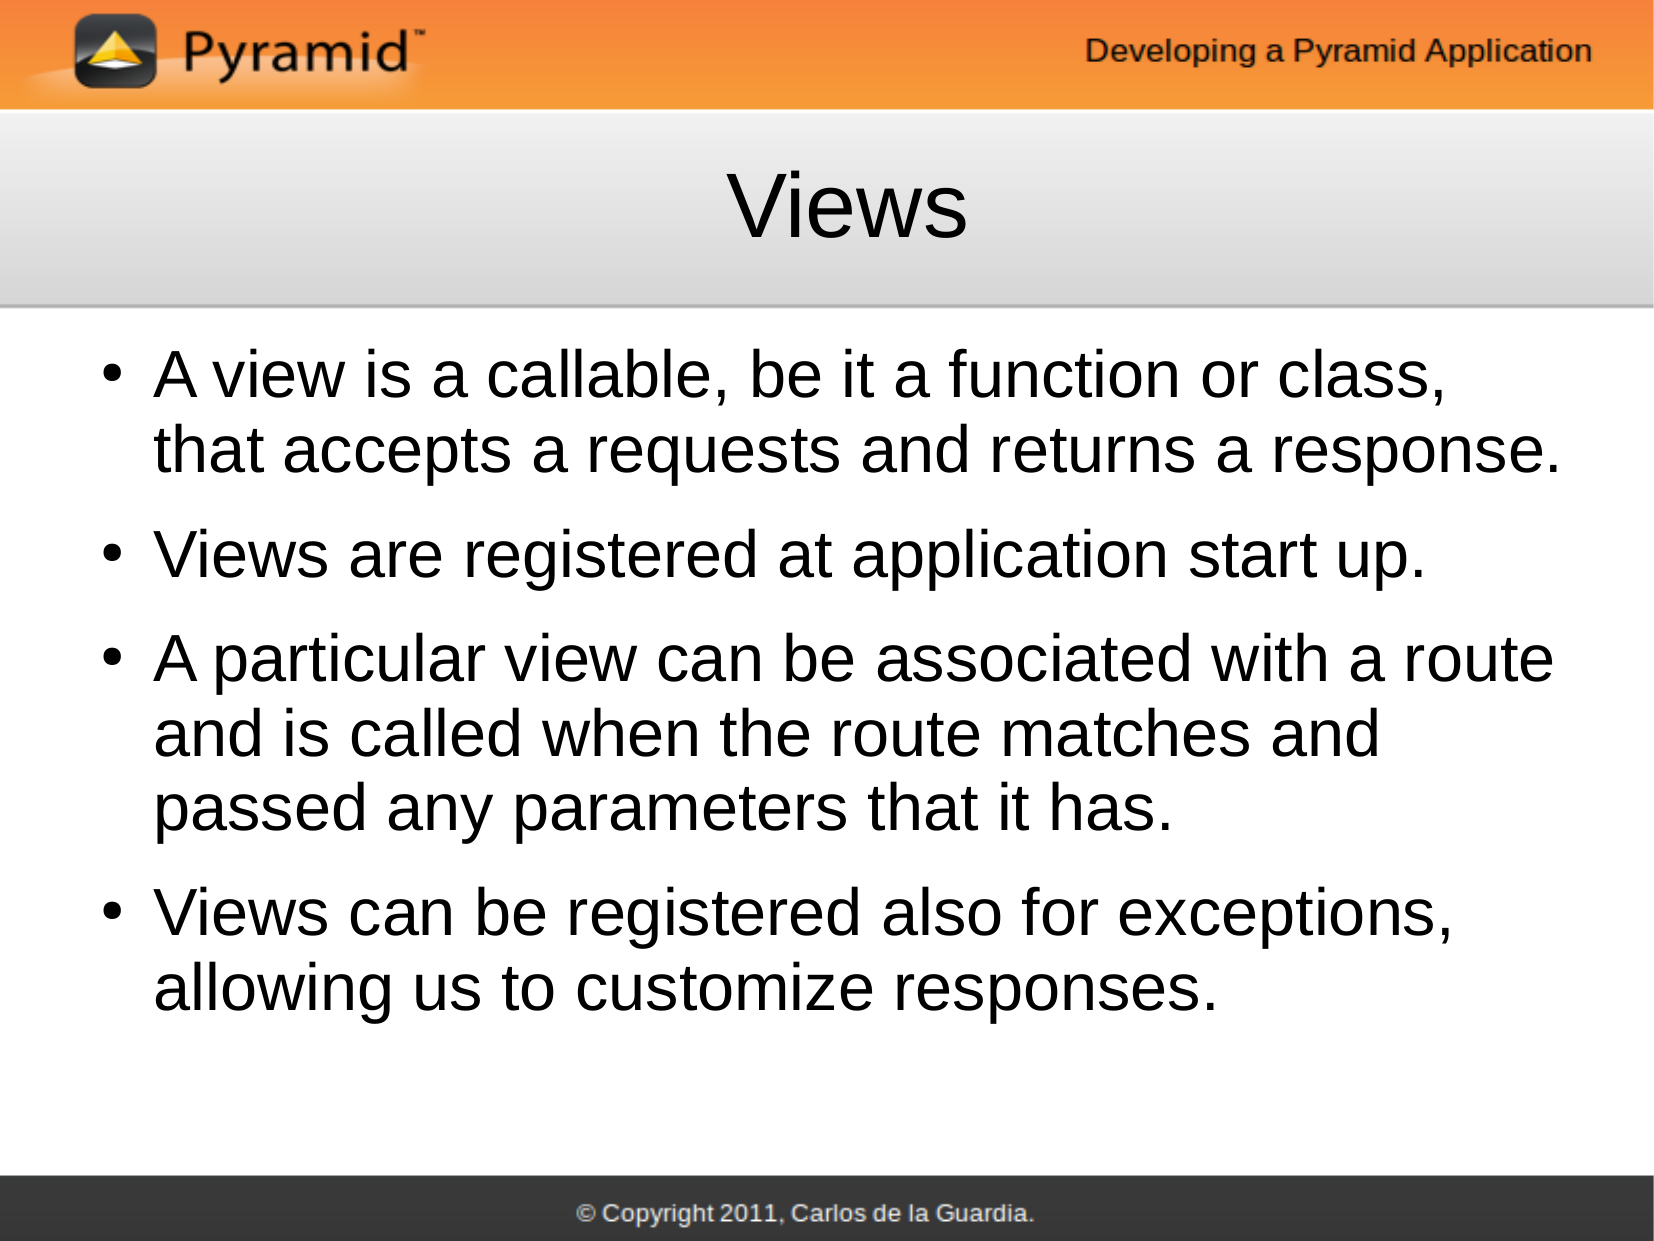

# Views
A view is a callable, be it a function or class, that accepts a requests and returns a response.
Views are registered at application start up.
A particular view can be associated with a route and is called when the route matches and passed any parameters that it has.
Views can be registered also for exceptions, allowing us to customize responses.